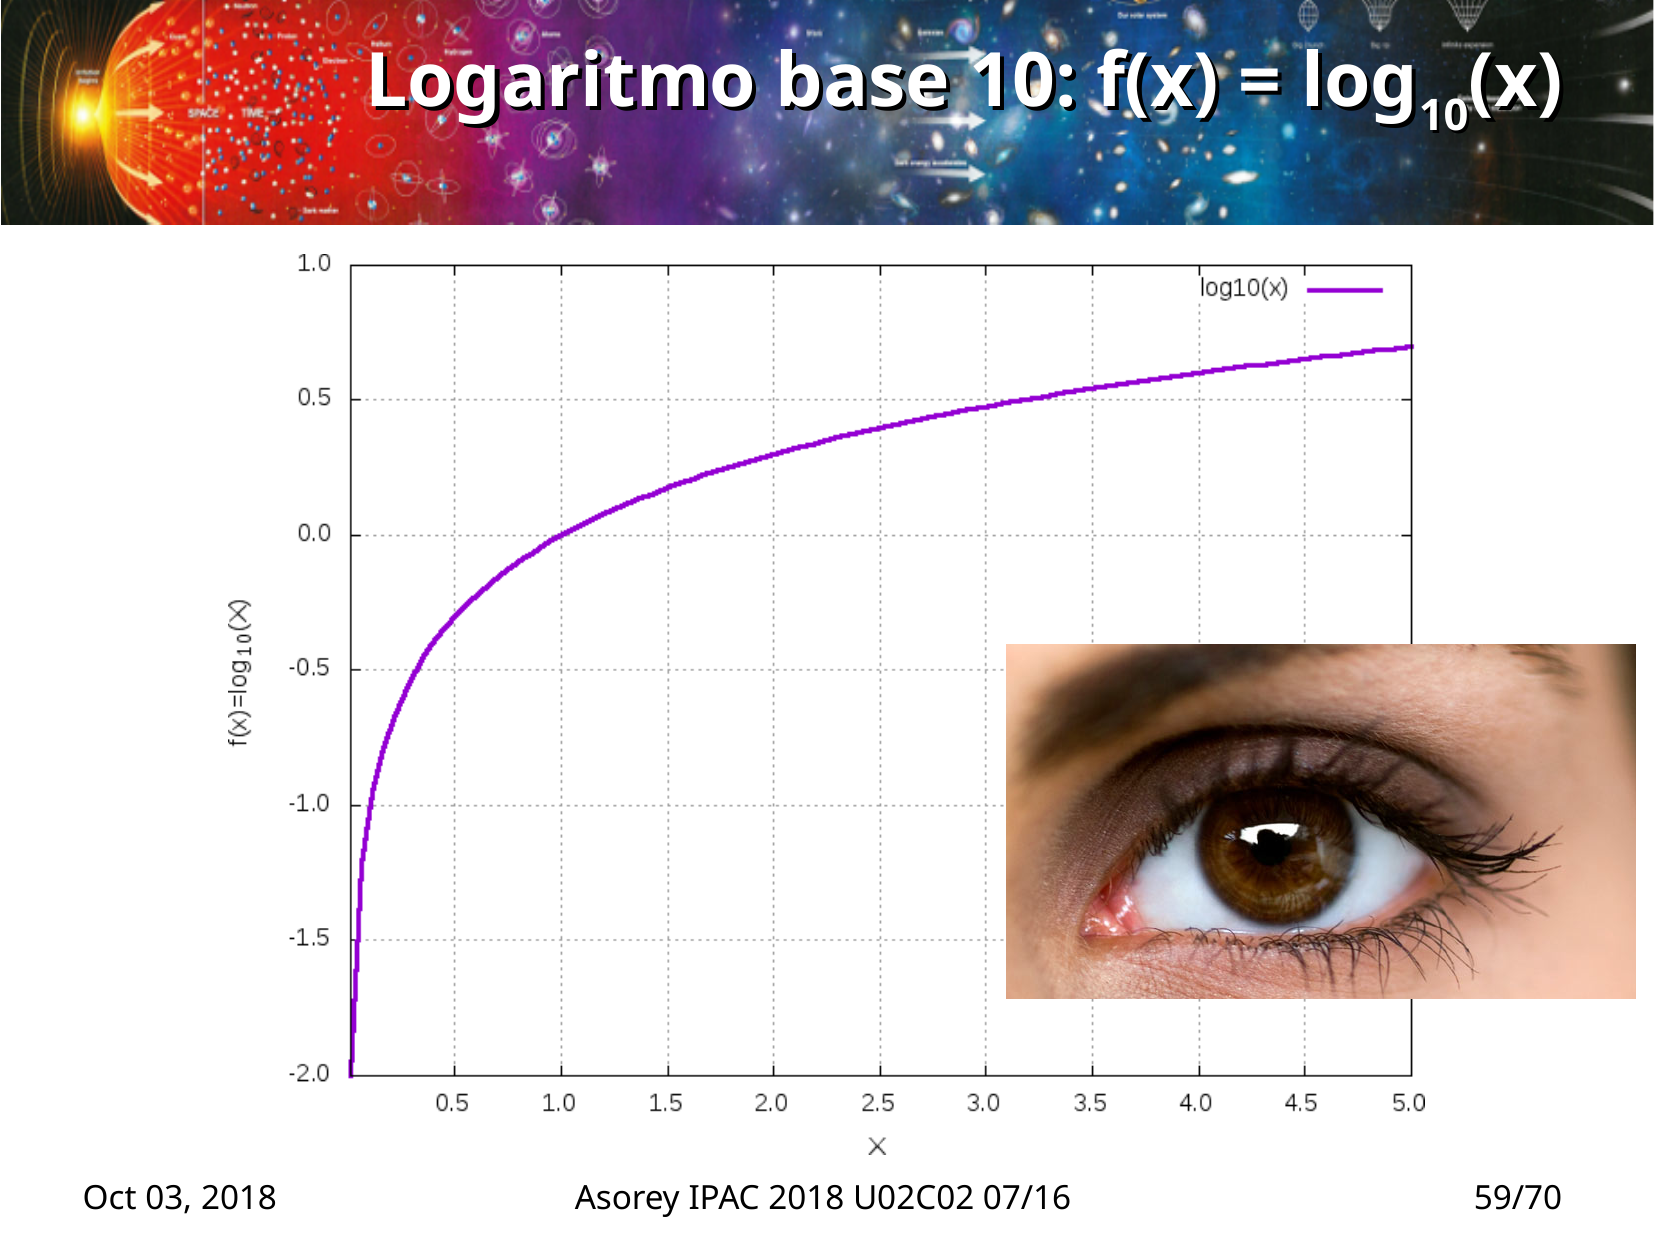

# Logaritmo base 10: f(x) = log10(x)
Oct 03, 2018
Asorey IPAC 2018 U02C02 07/16
59